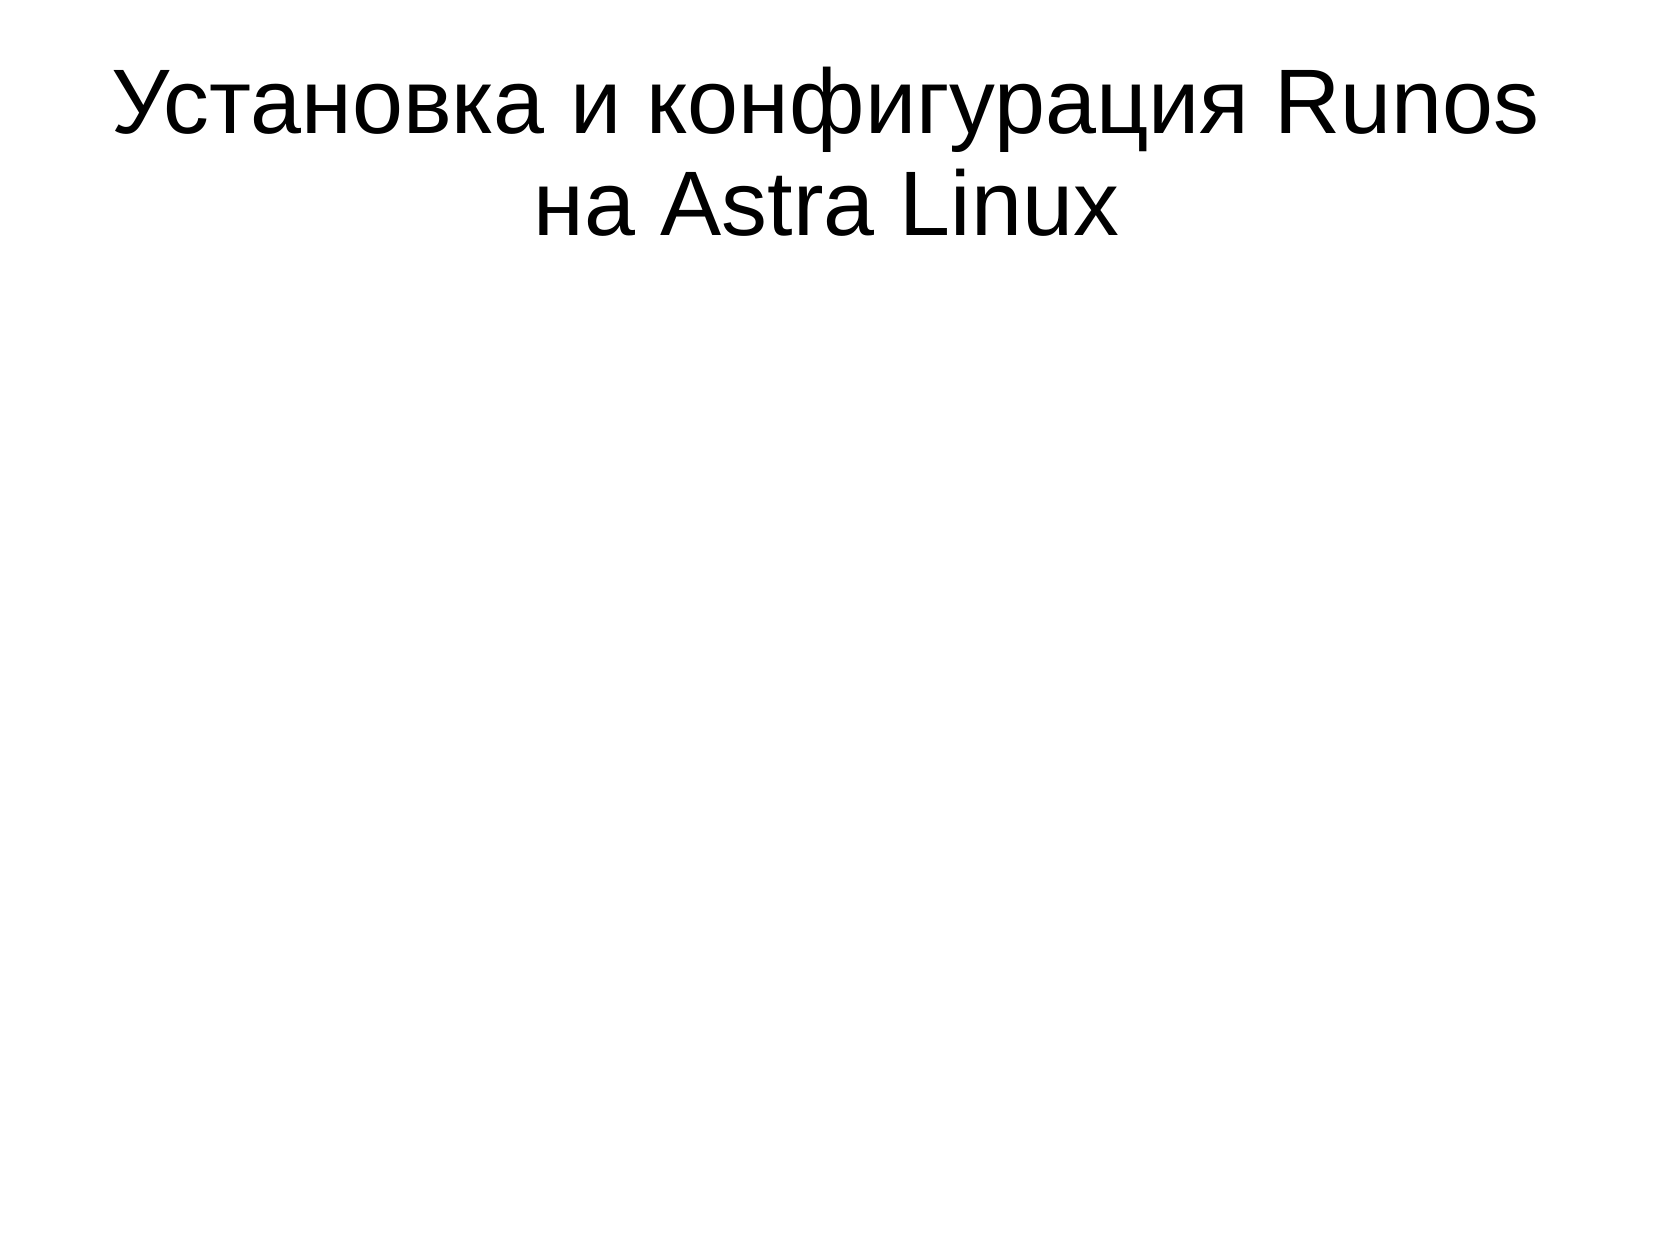

# Установка и конфигурация Runos на Astra Linux